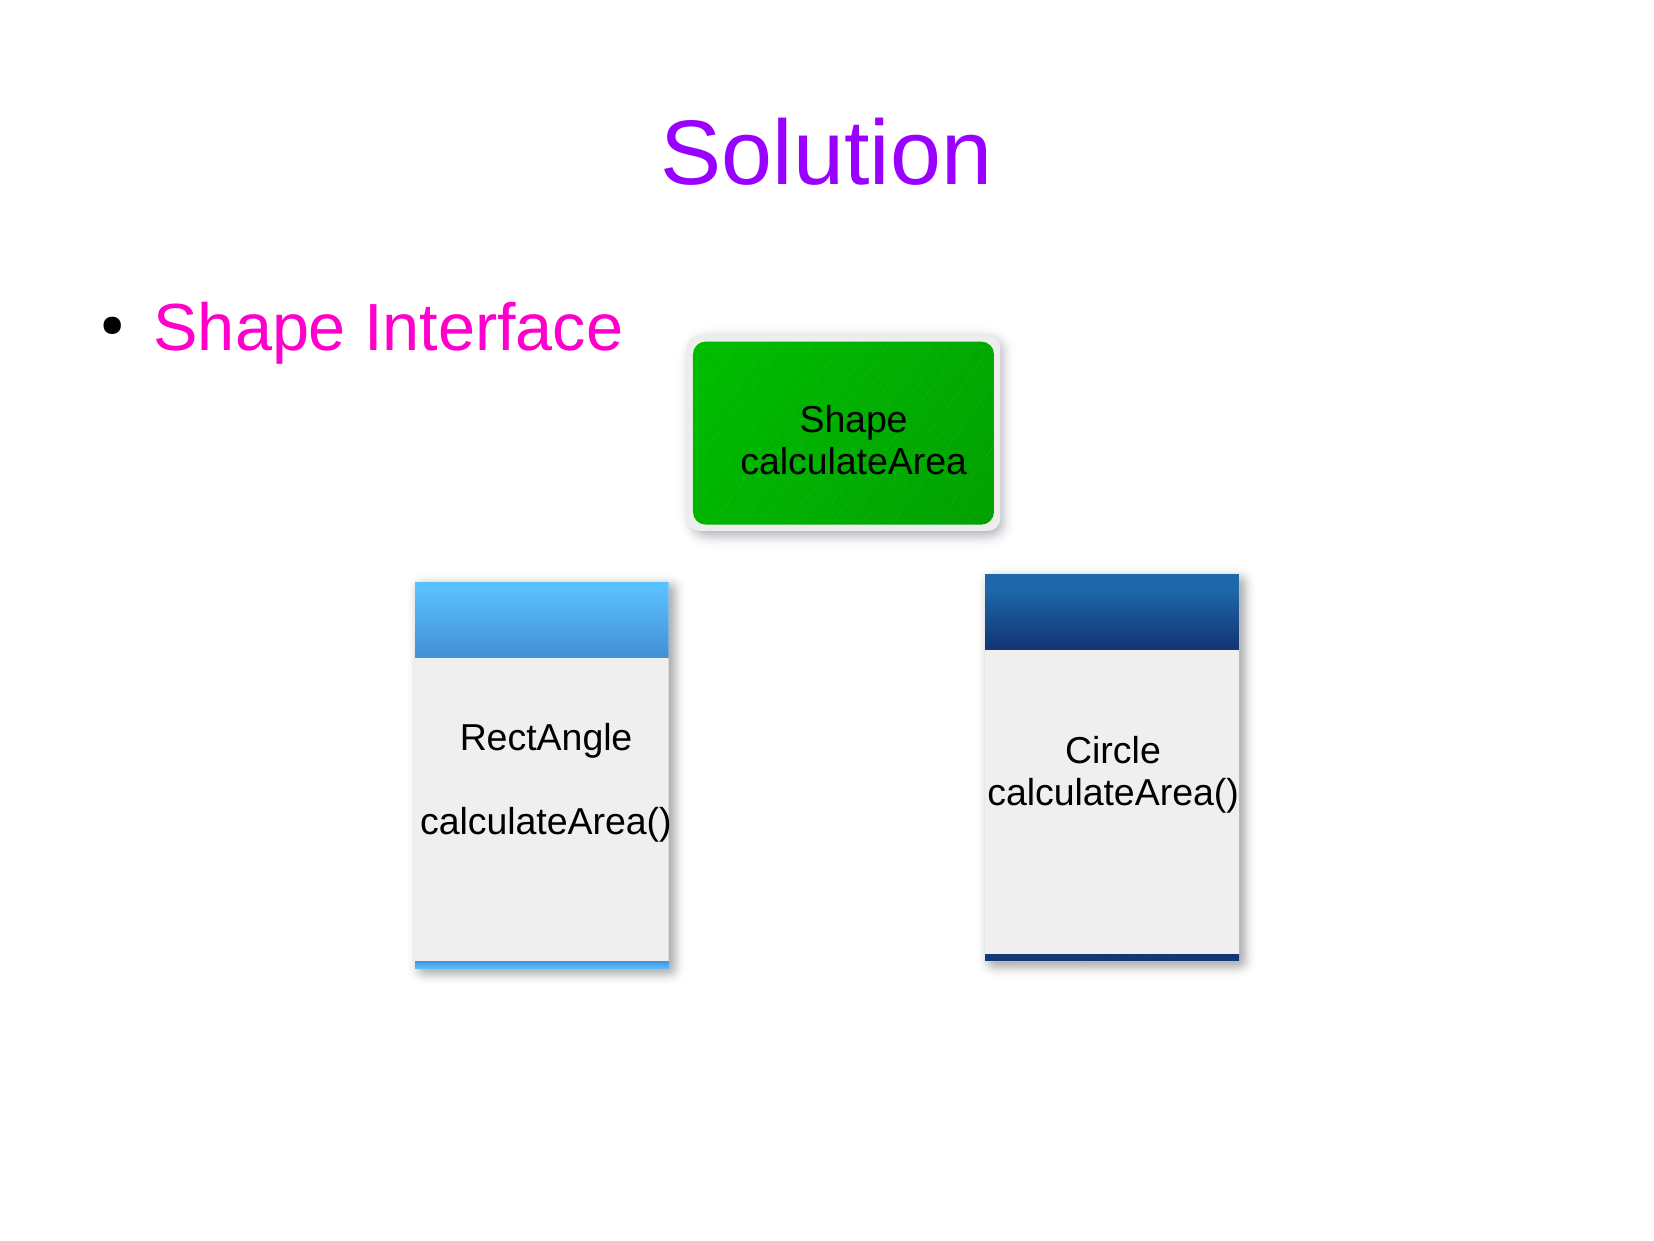

# Solution
Shape Interface
Shape
calculateArea
Circle
calculateArea()
RectAngle
calculateArea()